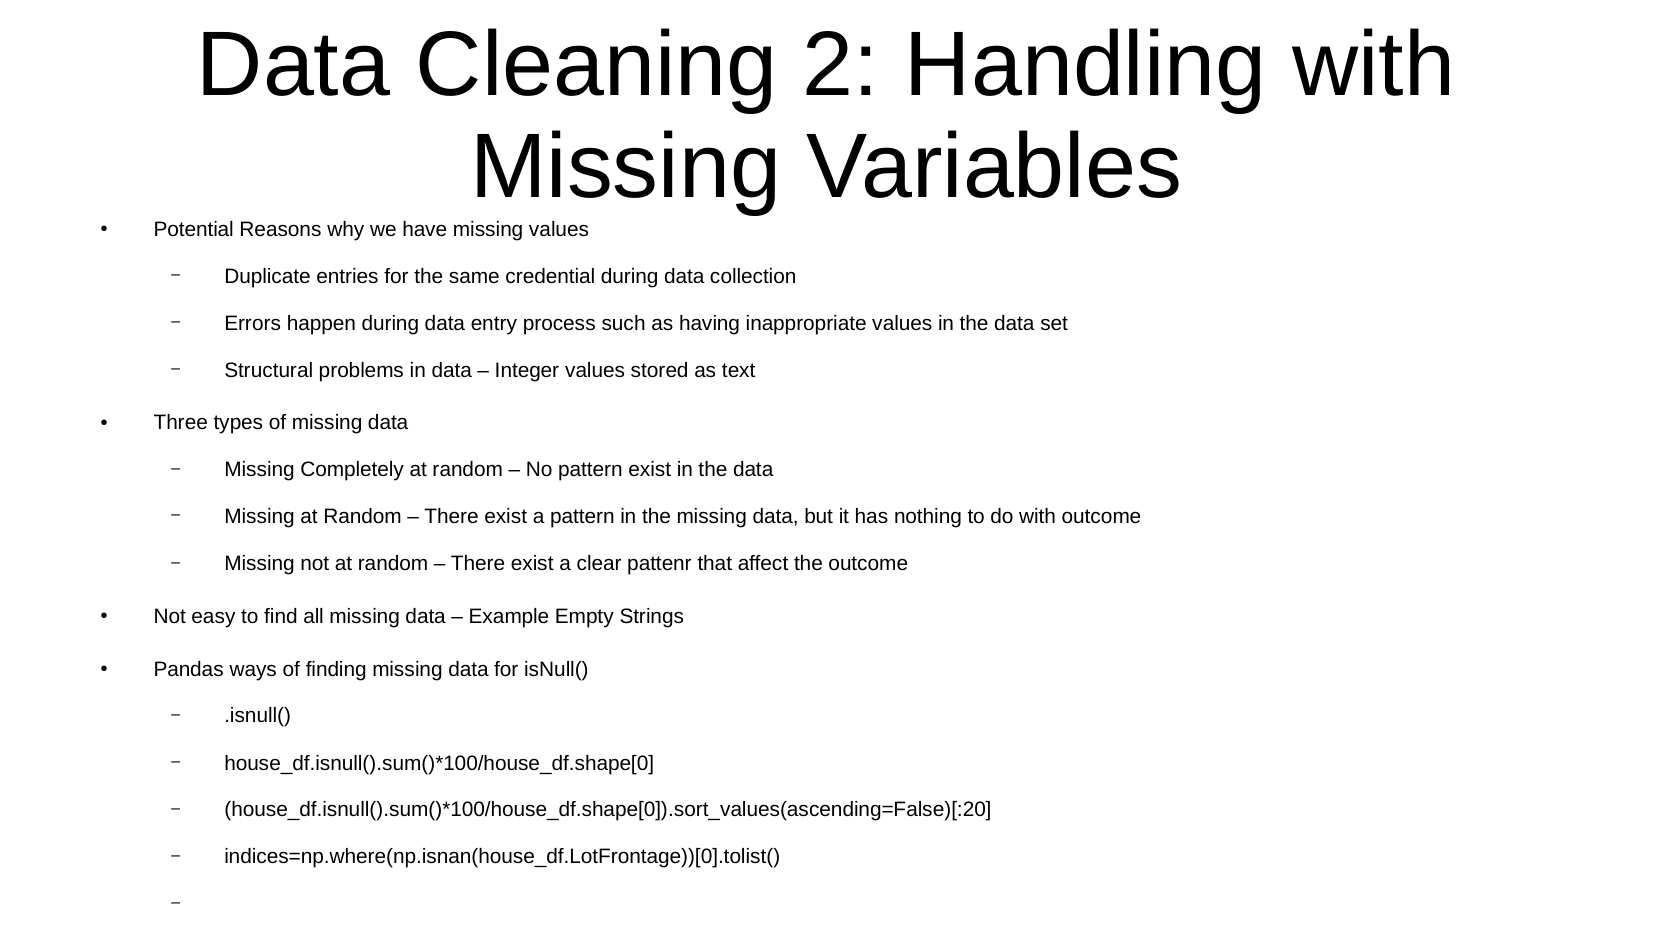

# Data Cleaning 2: Handling with Missing Variables
Potential Reasons why we have missing values
Duplicate entries for the same credential during data collection
Errors happen during data entry process such as having inappropriate values in the data set
Structural problems in data – Integer values stored as text
Three types of missing data
Missing Completely at random – No pattern exist in the data
Missing at Random – There exist a pattern in the missing data, but it has nothing to do with outcome
Missing not at random – There exist a clear pattenr that affect the outcome
Not easy to find all missing data – Example Empty Strings
Pandas ways of finding missing data for isNull()
.isnull()
house_df.isnull().sum()*100/house_df.shape[0]
(house_df.isnull().sum()*100/house_df.shape[0]).sort_values(ascending=False)[:20]
indices=np.where(np.isnan(house_df.LotFrontage))[0].tolist()